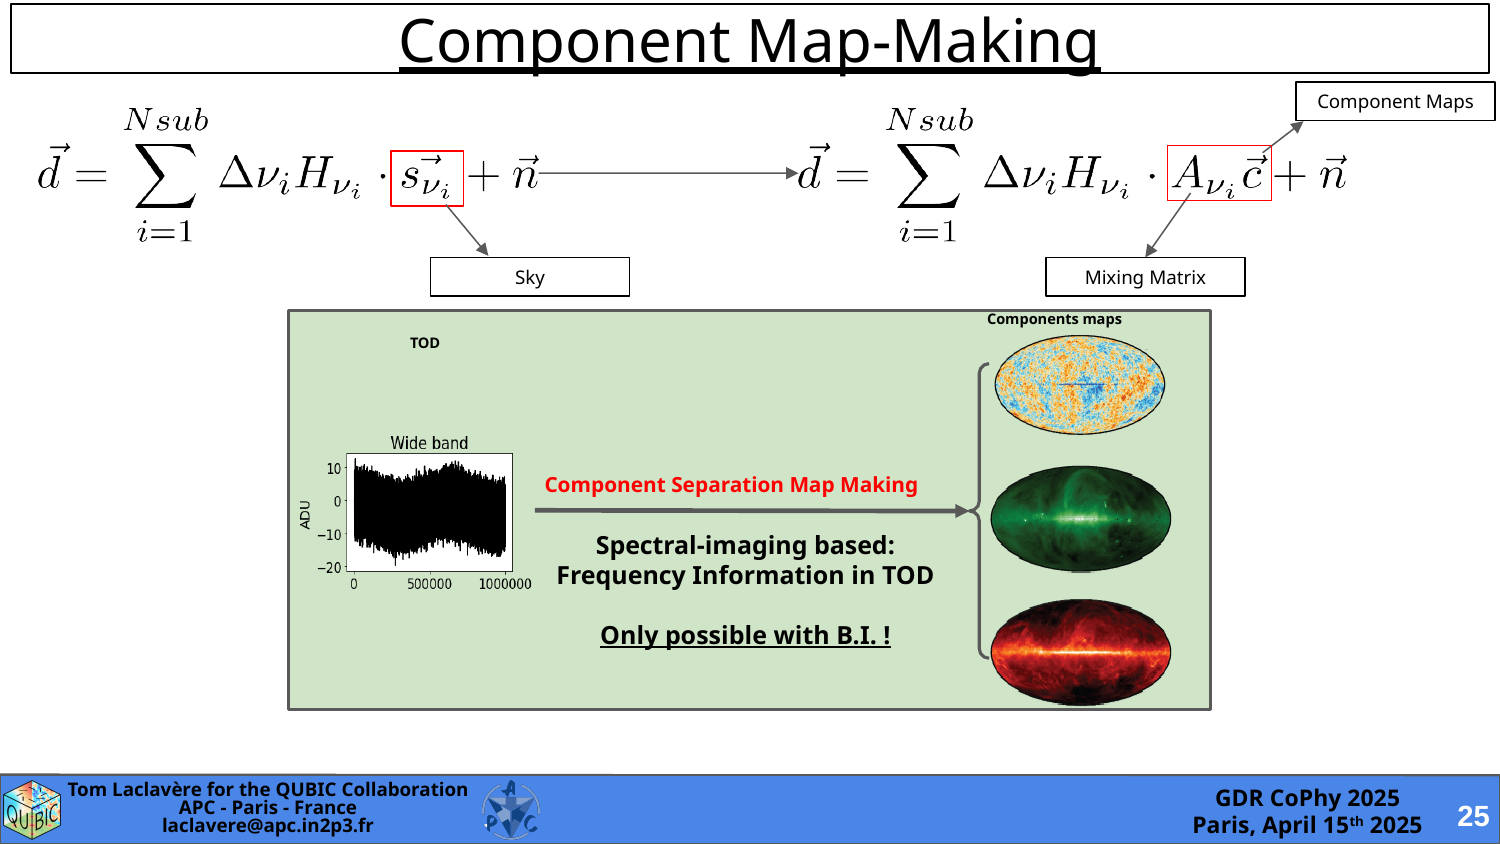

# Component Map-Making
Component Maps
Sky
Mixing Matrix
Components maps
TOD
Component Separation Map Making
Spectral-imaging based:
Frequency Information in TOD
Only possible with B.I. !